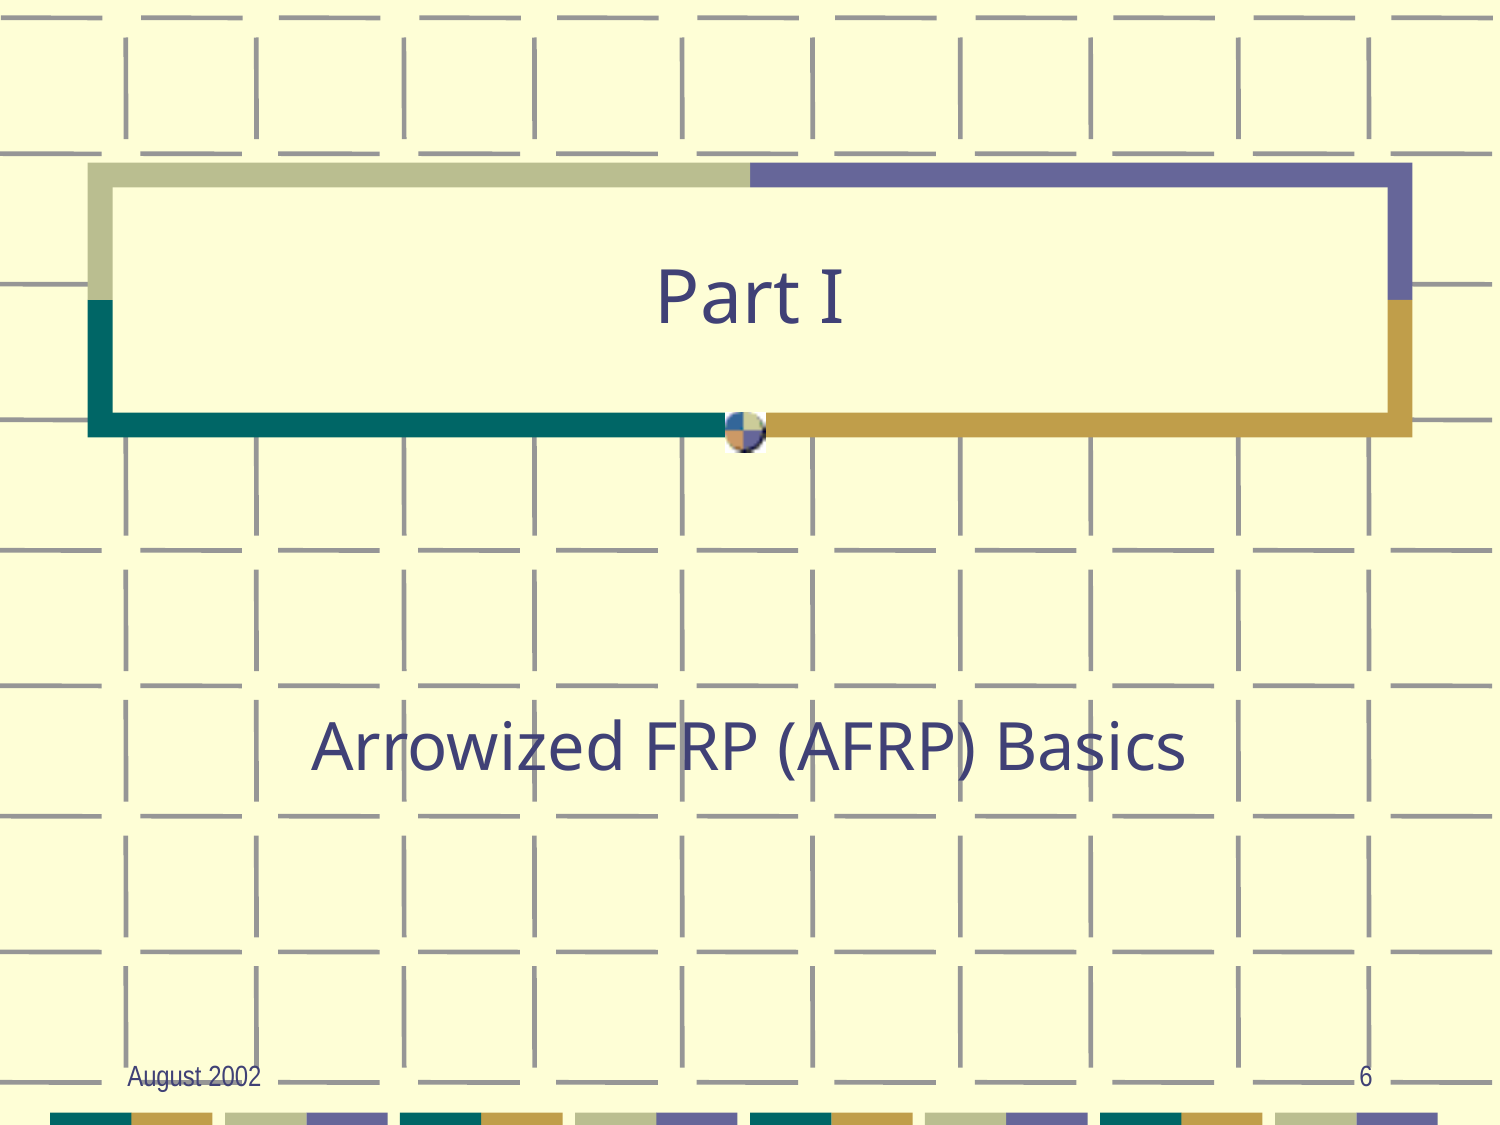

# Part I
Arrowized FRP (AFRP) Basics
August 2002
6